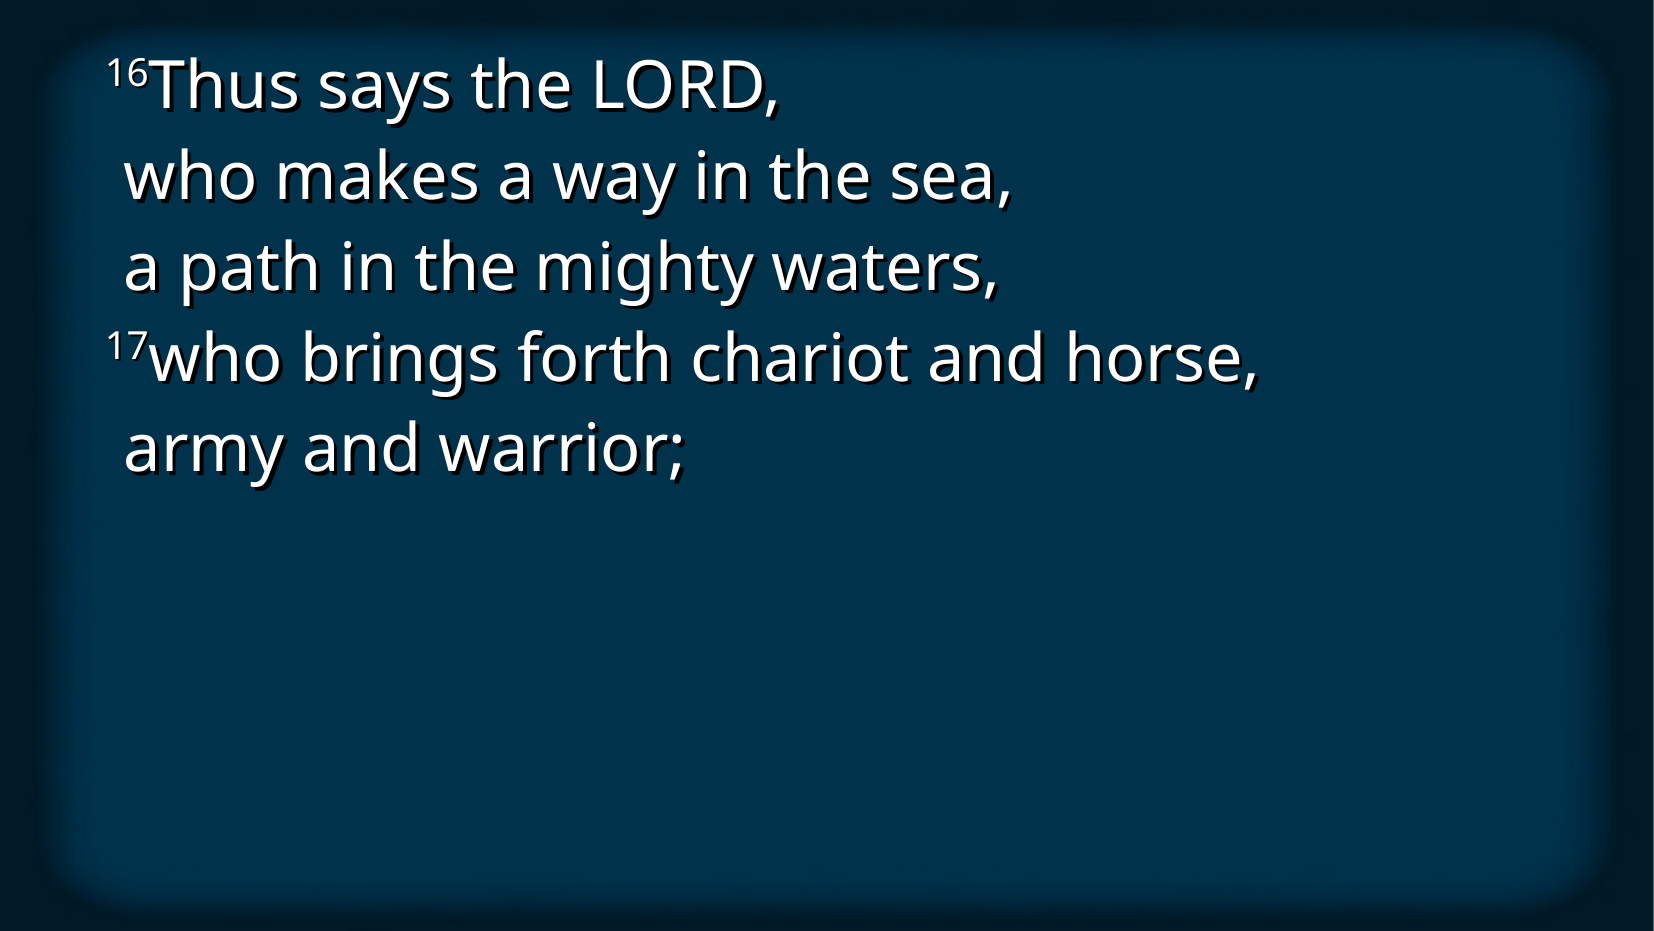

16Thus says the LORD,
who makes a way in the sea,
a path in the mighty waters,
17who brings forth chariot and horse,
army and warrior;